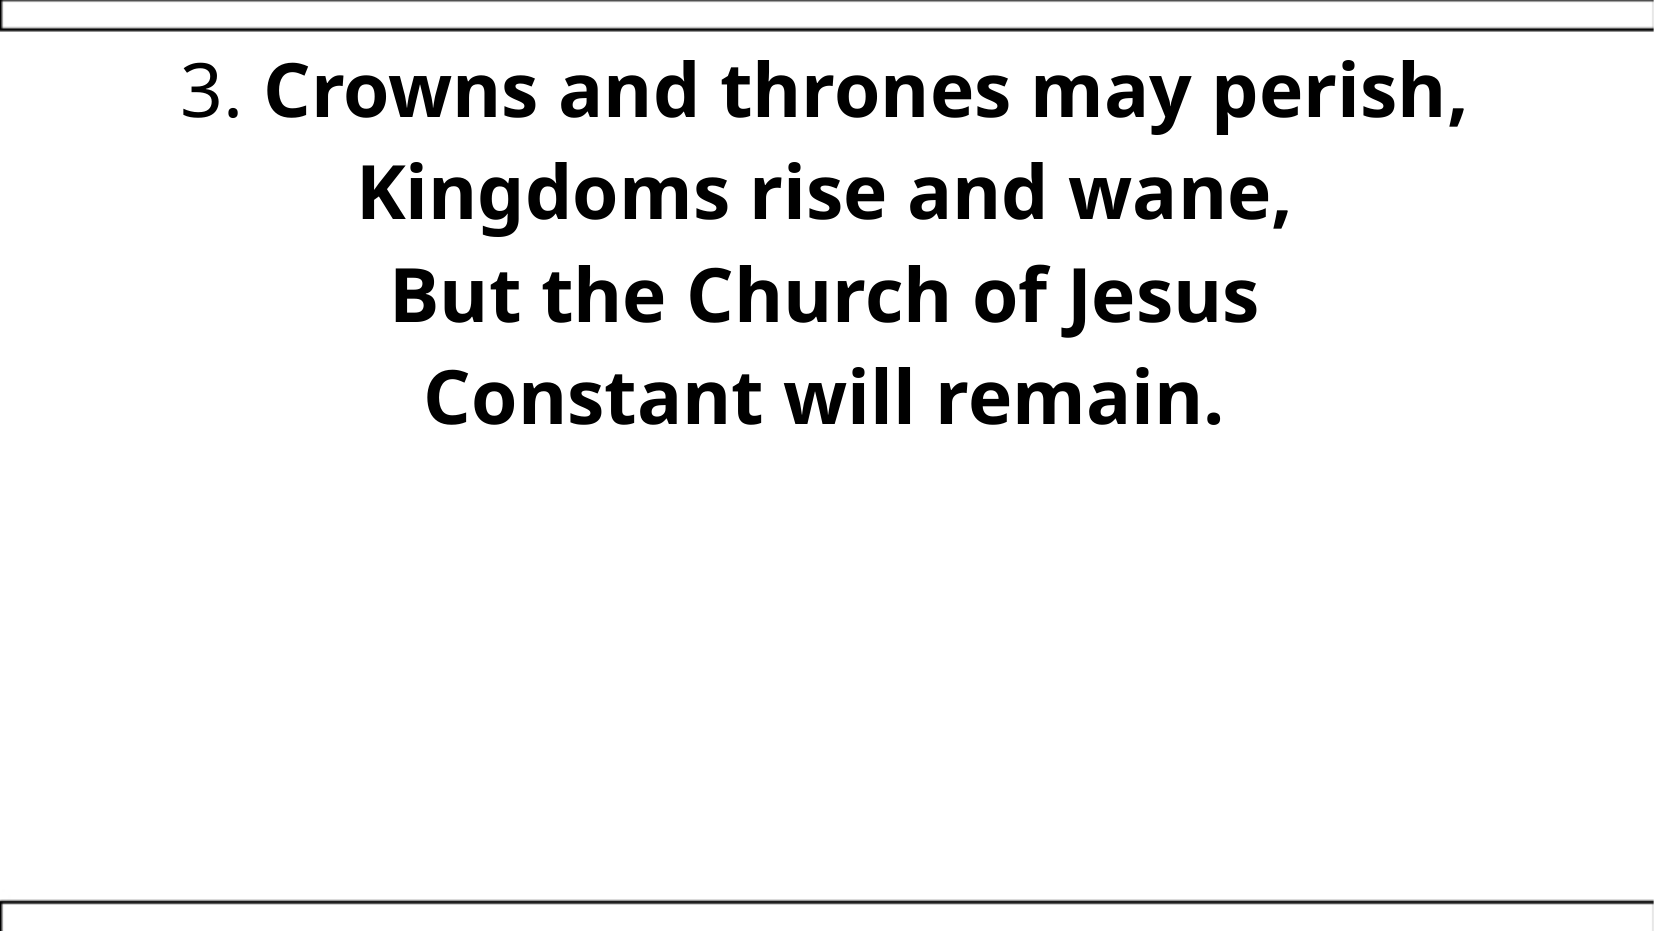

3. Crowns and thrones may perish,
Kingdoms rise and wane,
But the Church of Jesus
Constant will remain.